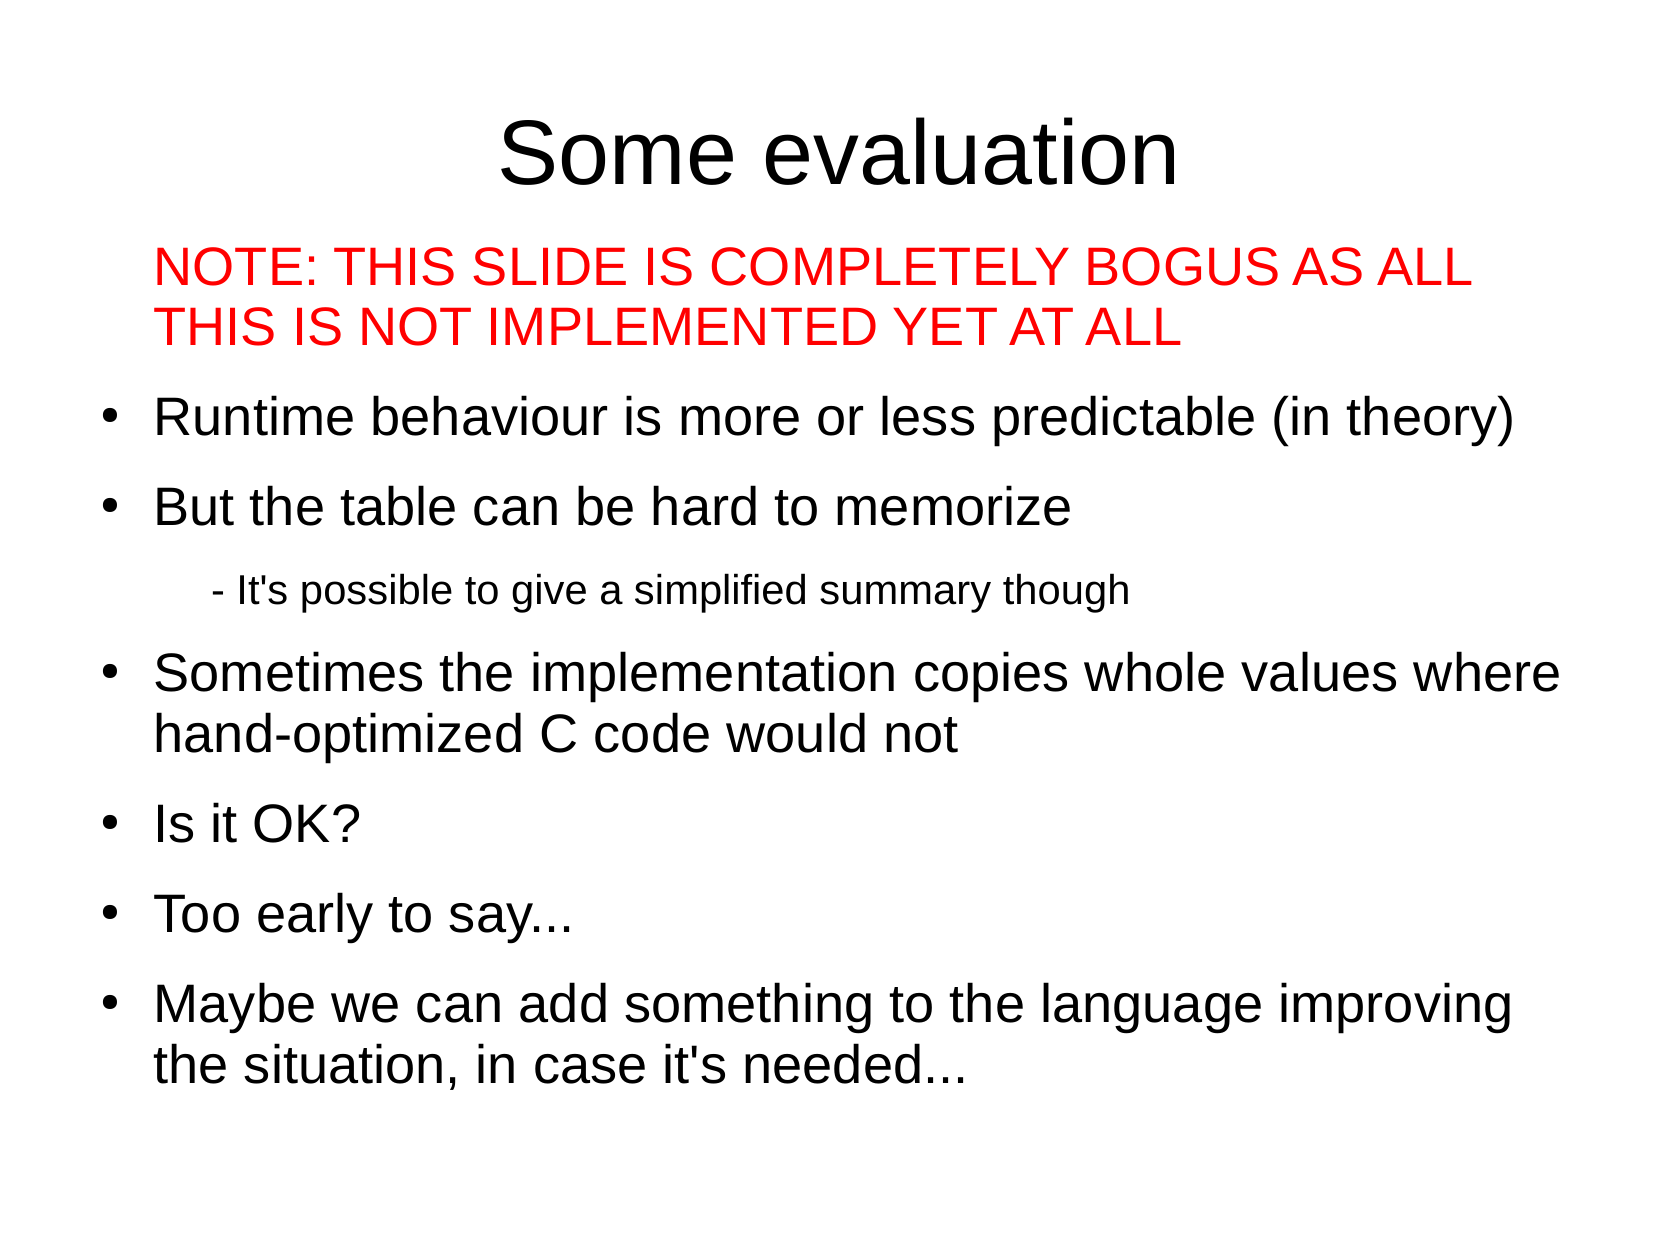

# Some evaluation
NOTE: THIS SLIDE IS COMPLETELY BOGUS AS ALL THIS IS NOT IMPLEMENTED YET AT ALL
Runtime behaviour is more or less predictable (in theory)
But the table can be hard to memorize
 - It's possible to give a simplified summary though
Sometimes the implementation copies whole values where hand-optimized C code would not
Is it OK?
Too early to say...
Maybe we can add something to the language improving the situation, in case it's needed...